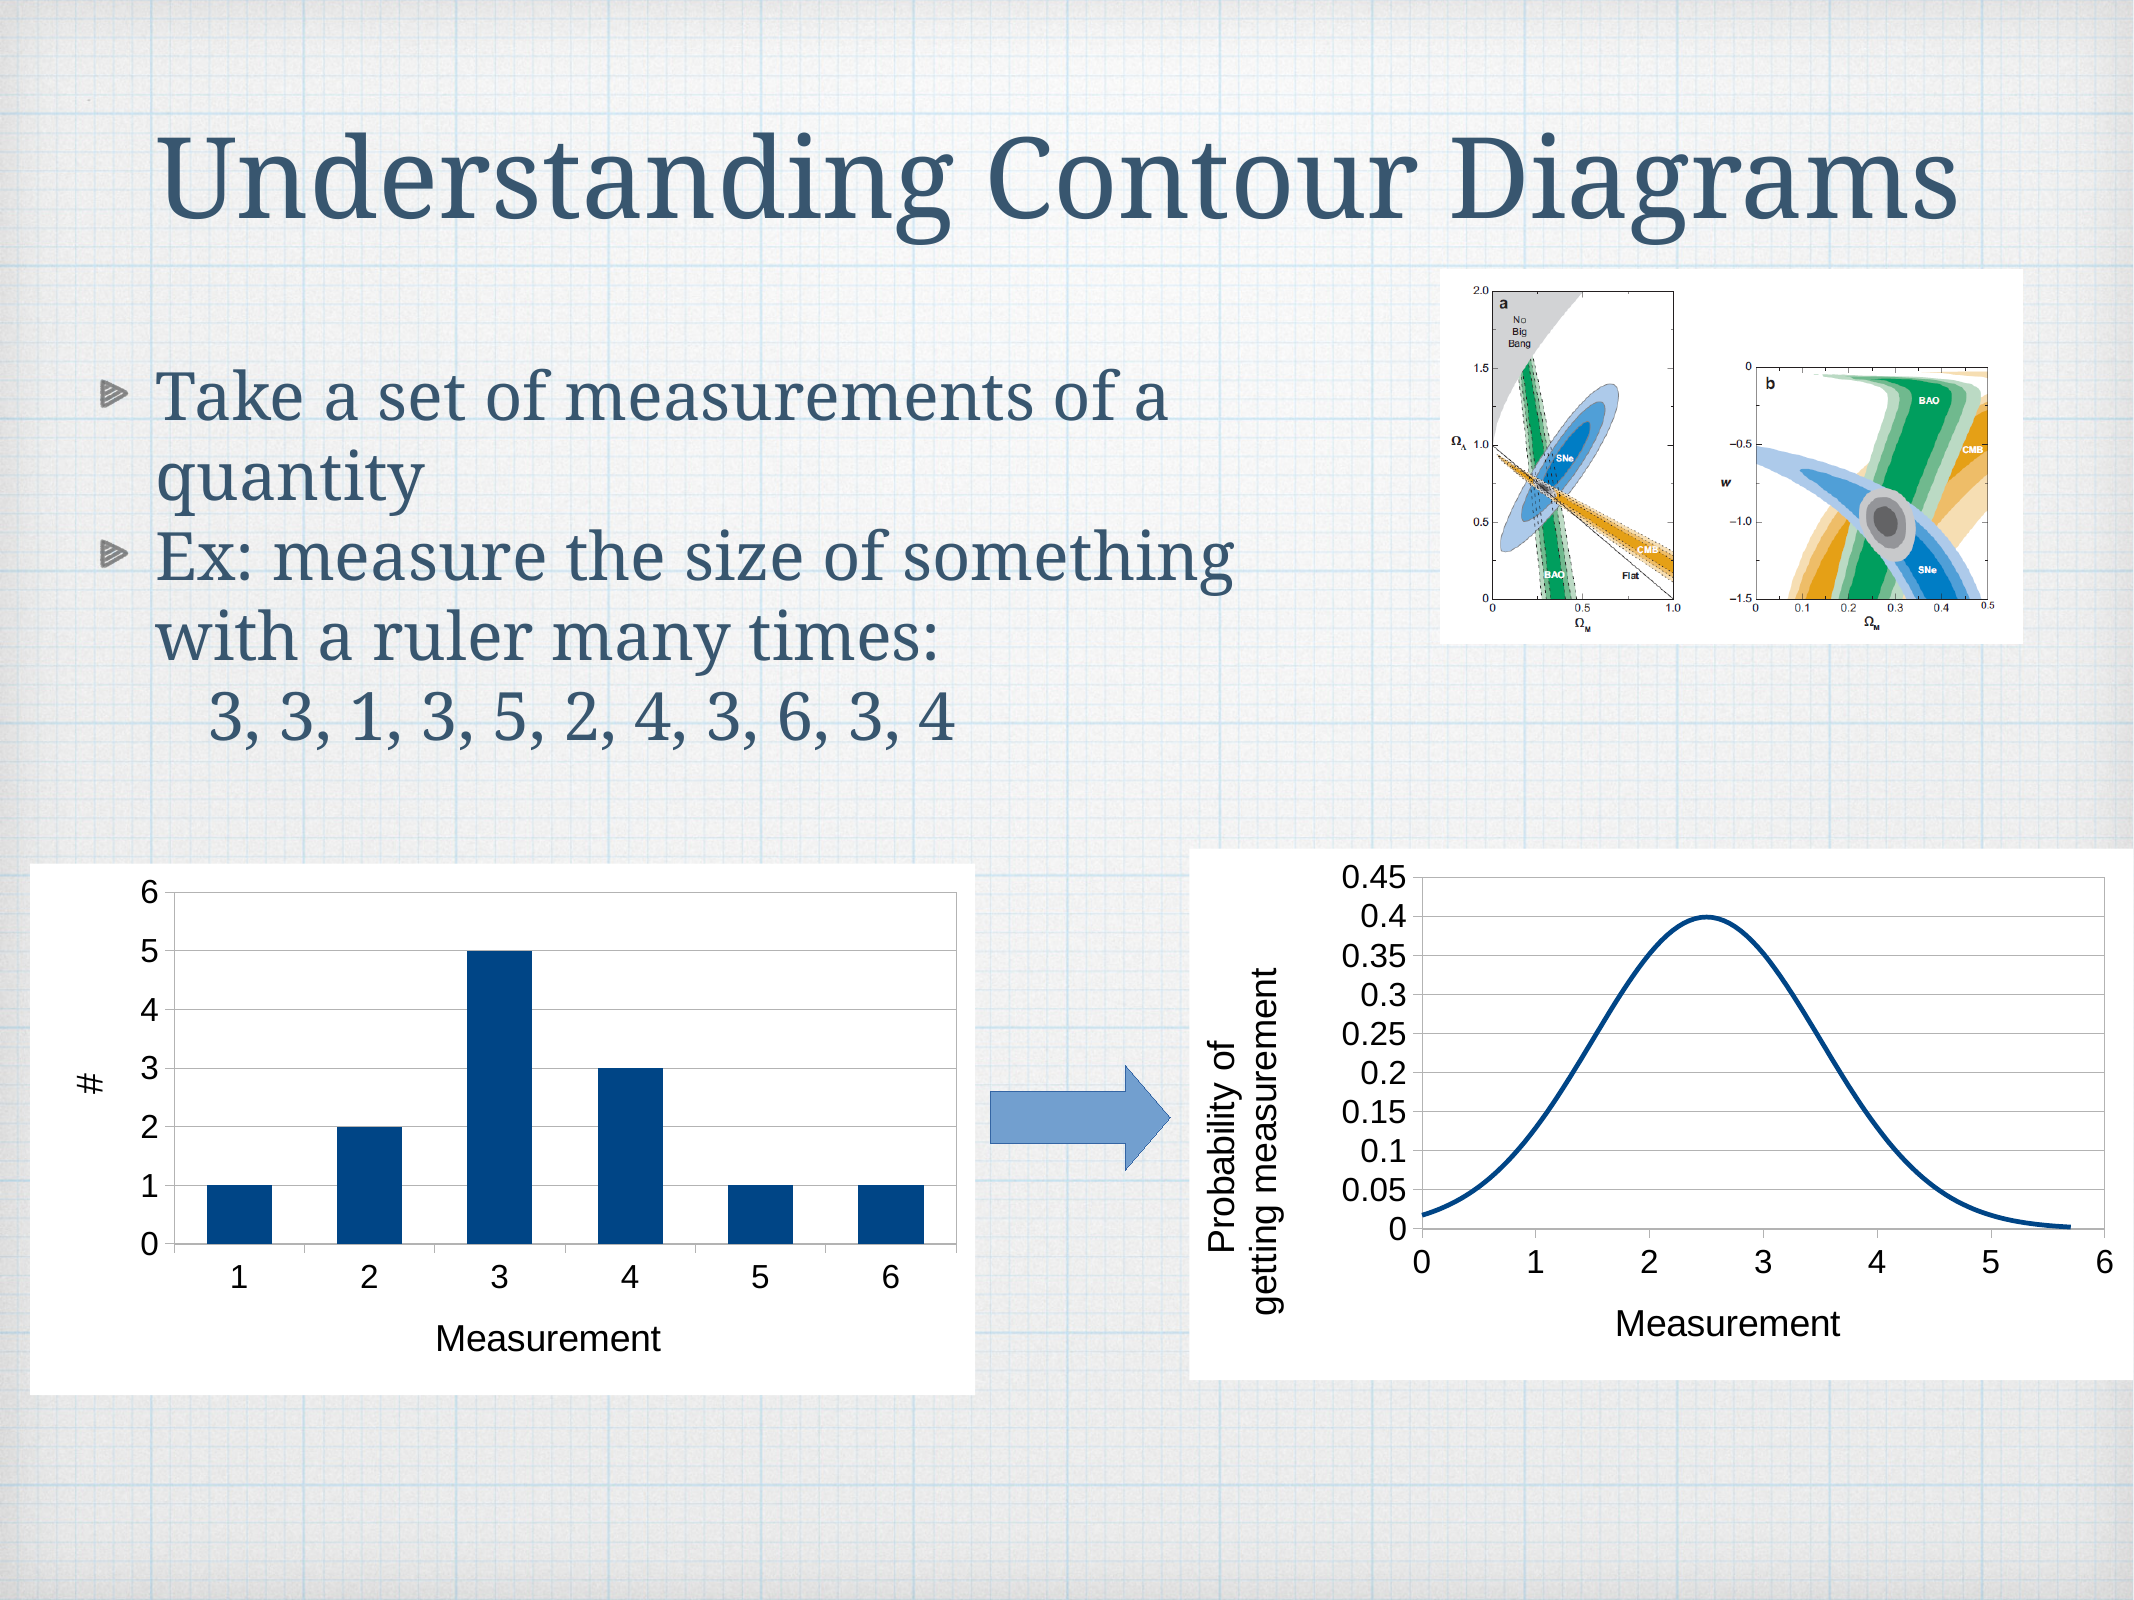

Understanding Contour Diagrams
Take a set of measurements of a quantity
Ex: measure the size of something with a ruler many times:
 3, 3, 1, 3, 5, 2, 4, 3, 6, 3, 4
### Chart
| Category | Column B |
|---|---|
### Chart
| Category | Column I |
|---|---|
| 1 | 1.0 |
| 2 | 2.0 |
| 3 | 5.0 |
| 4 | 3.0 |
| 5 | 1.0 |
| 6 | 1.0 |